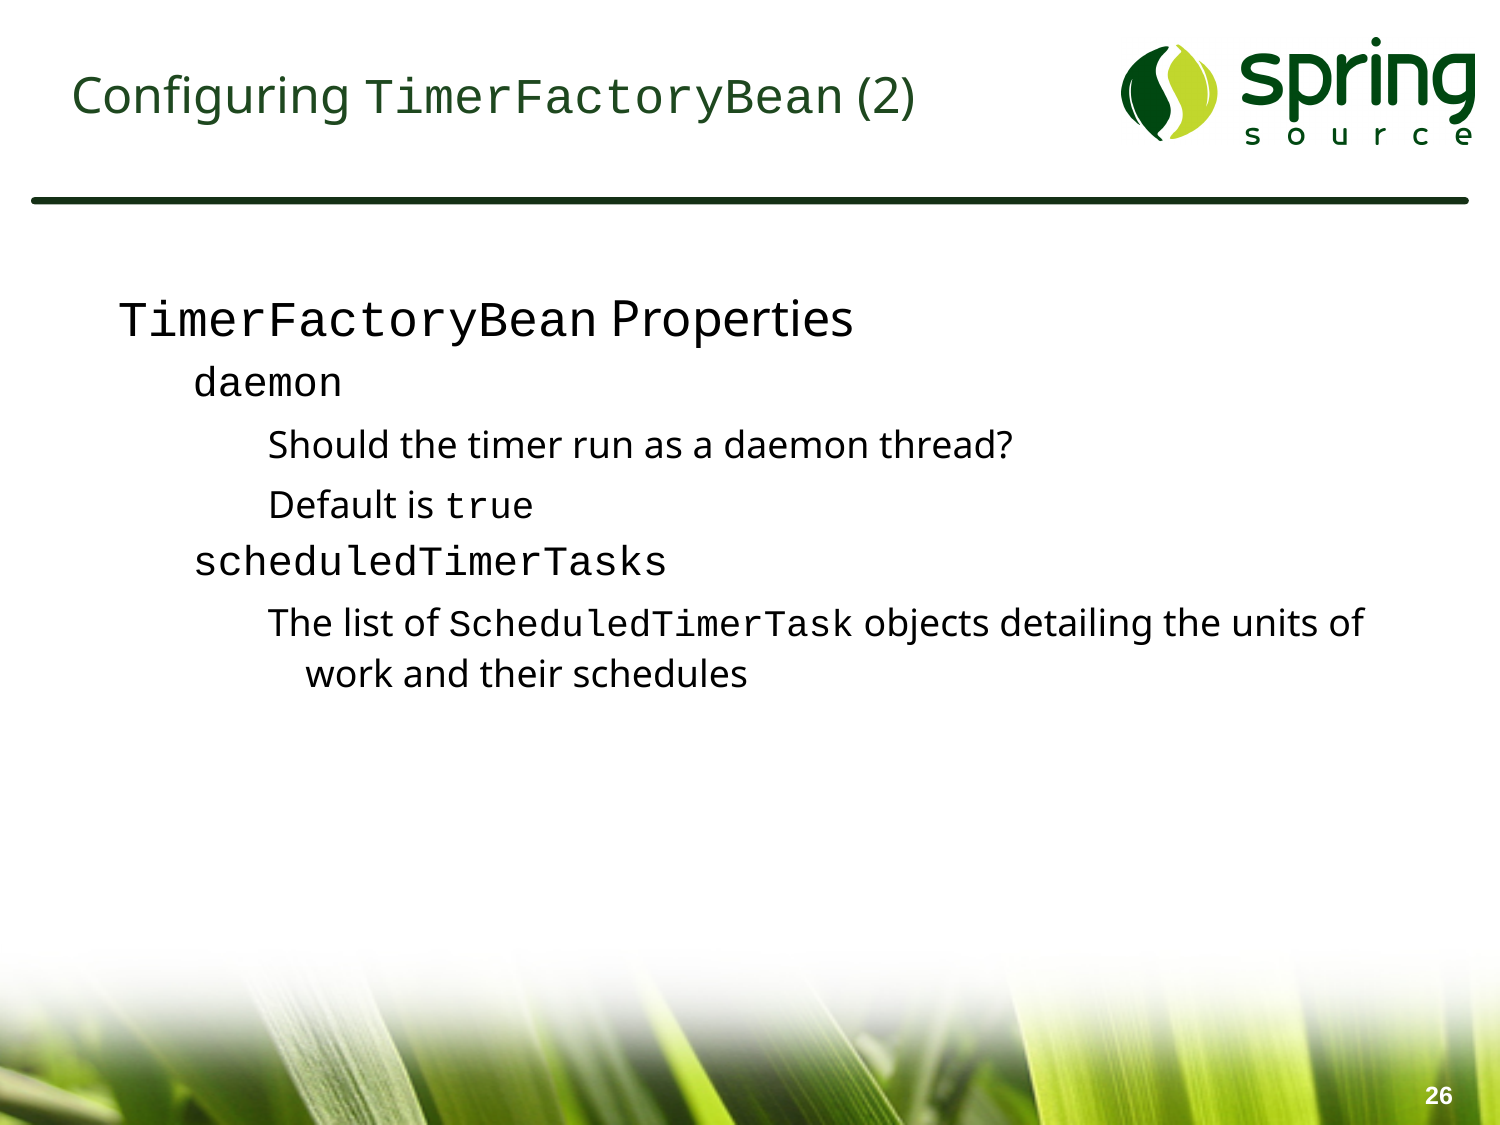

# Configuring TimerFactoryBean (2)
TimerFactoryBean Properties
daemon
Should the timer run as a daemon thread?
Default is true
scheduledTimerTasks
The list of ScheduledTimerTask objects detailing the units of work and their schedules